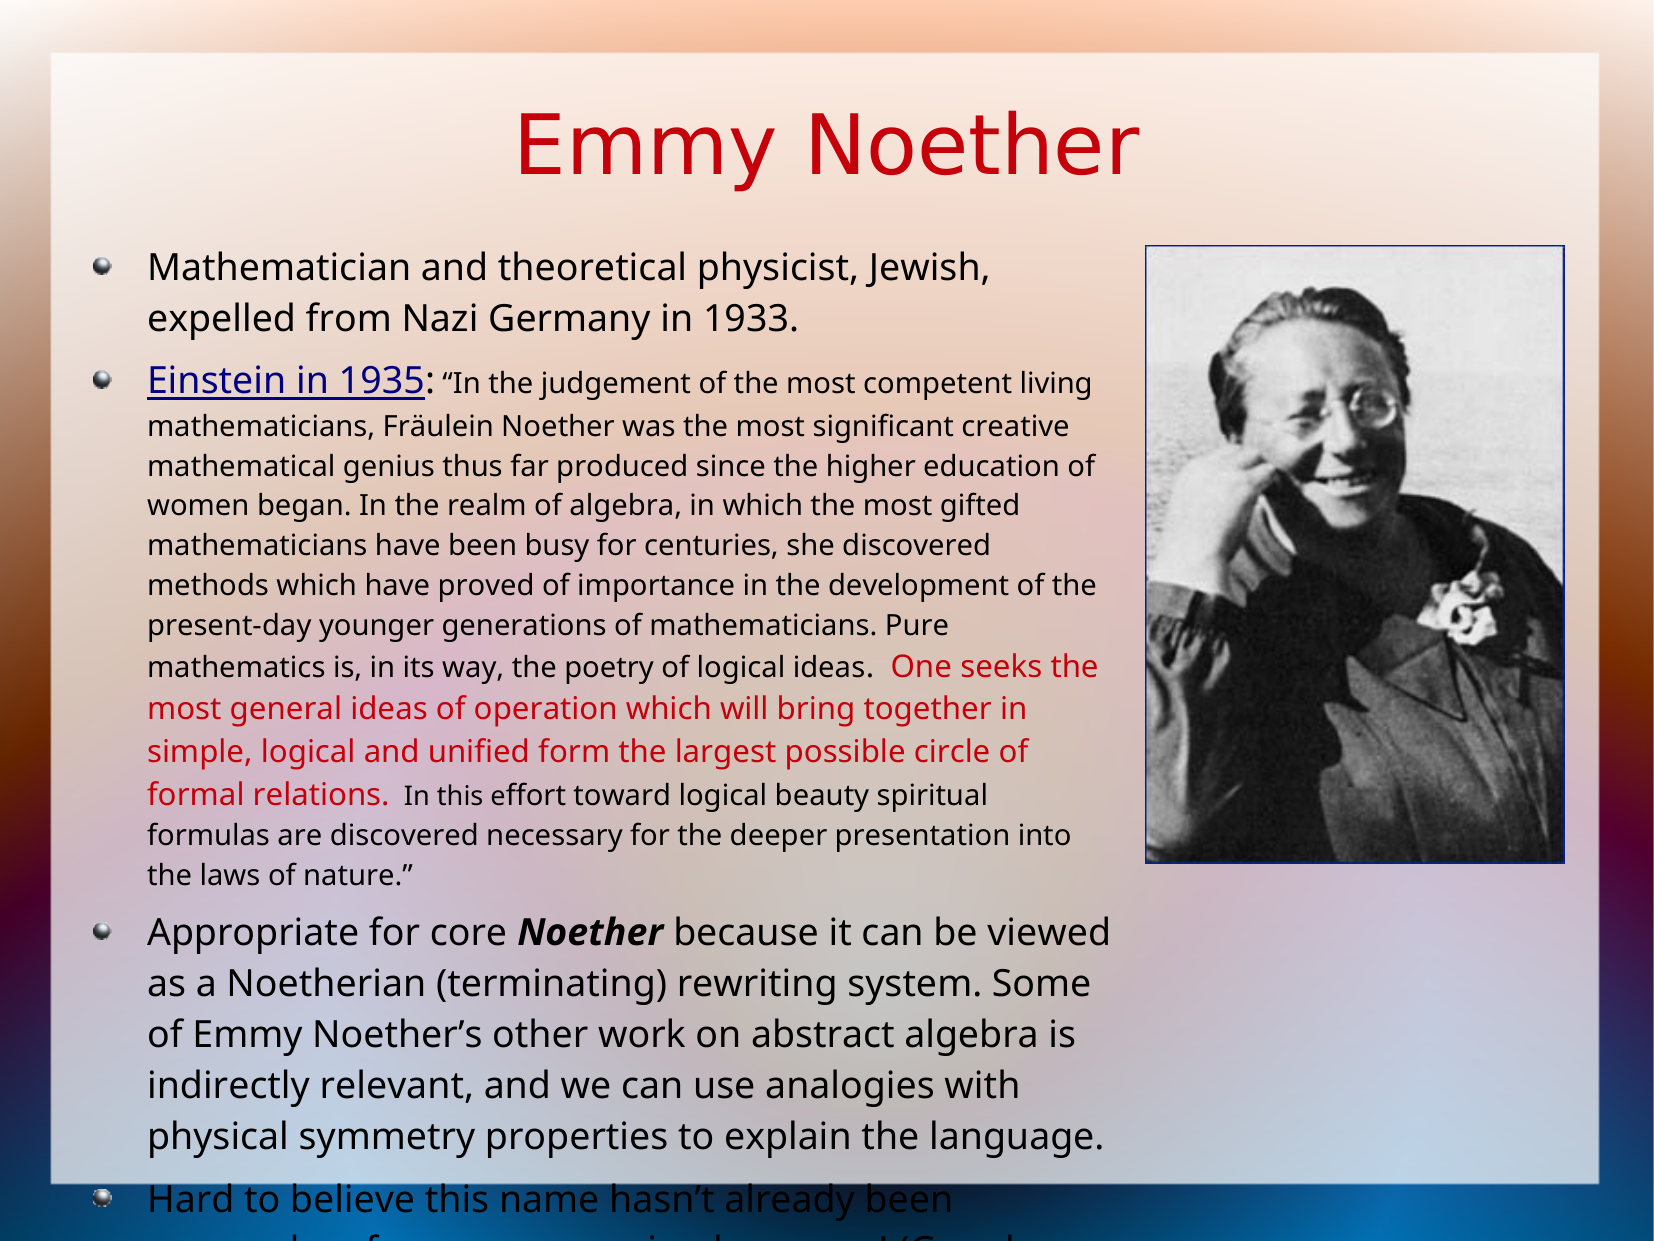

# Emmy Noether
Mathematician and theoretical physicist, Jewish, expelled from Nazi Germany in 1933.
Einstein in 1935: “In the judgement of the most competent living mathematicians, Fräulein Noether was the most significant creative mathematical genius thus far produced since the higher education of women began. In the realm of algebra, in which the most gifted mathematicians have been busy for centuries, she discovered methods which have proved of importance in the development of the present-day younger generations of mathematicians. Pure mathematics is, in its way, the poetry of logical ideas. One seeks the most general ideas of operation which will bring together in simple, logical and unified form the largest possible circle of formal relations. In this effort toward logical beauty spiritual formulas are discovered necessary for the deeper presentation into the laws of nature.”
Appropriate for core Noether because it can be viewed as a Noetherian (terminating) rewriting system. Some of Emmy Noether’s other work on abstract algebra is indirectly relevant, and we can use analogies with physical symmetry properties to explain the language.
Hard to believe this name hasn’t already been snapped up for a programming language! (Google says not)